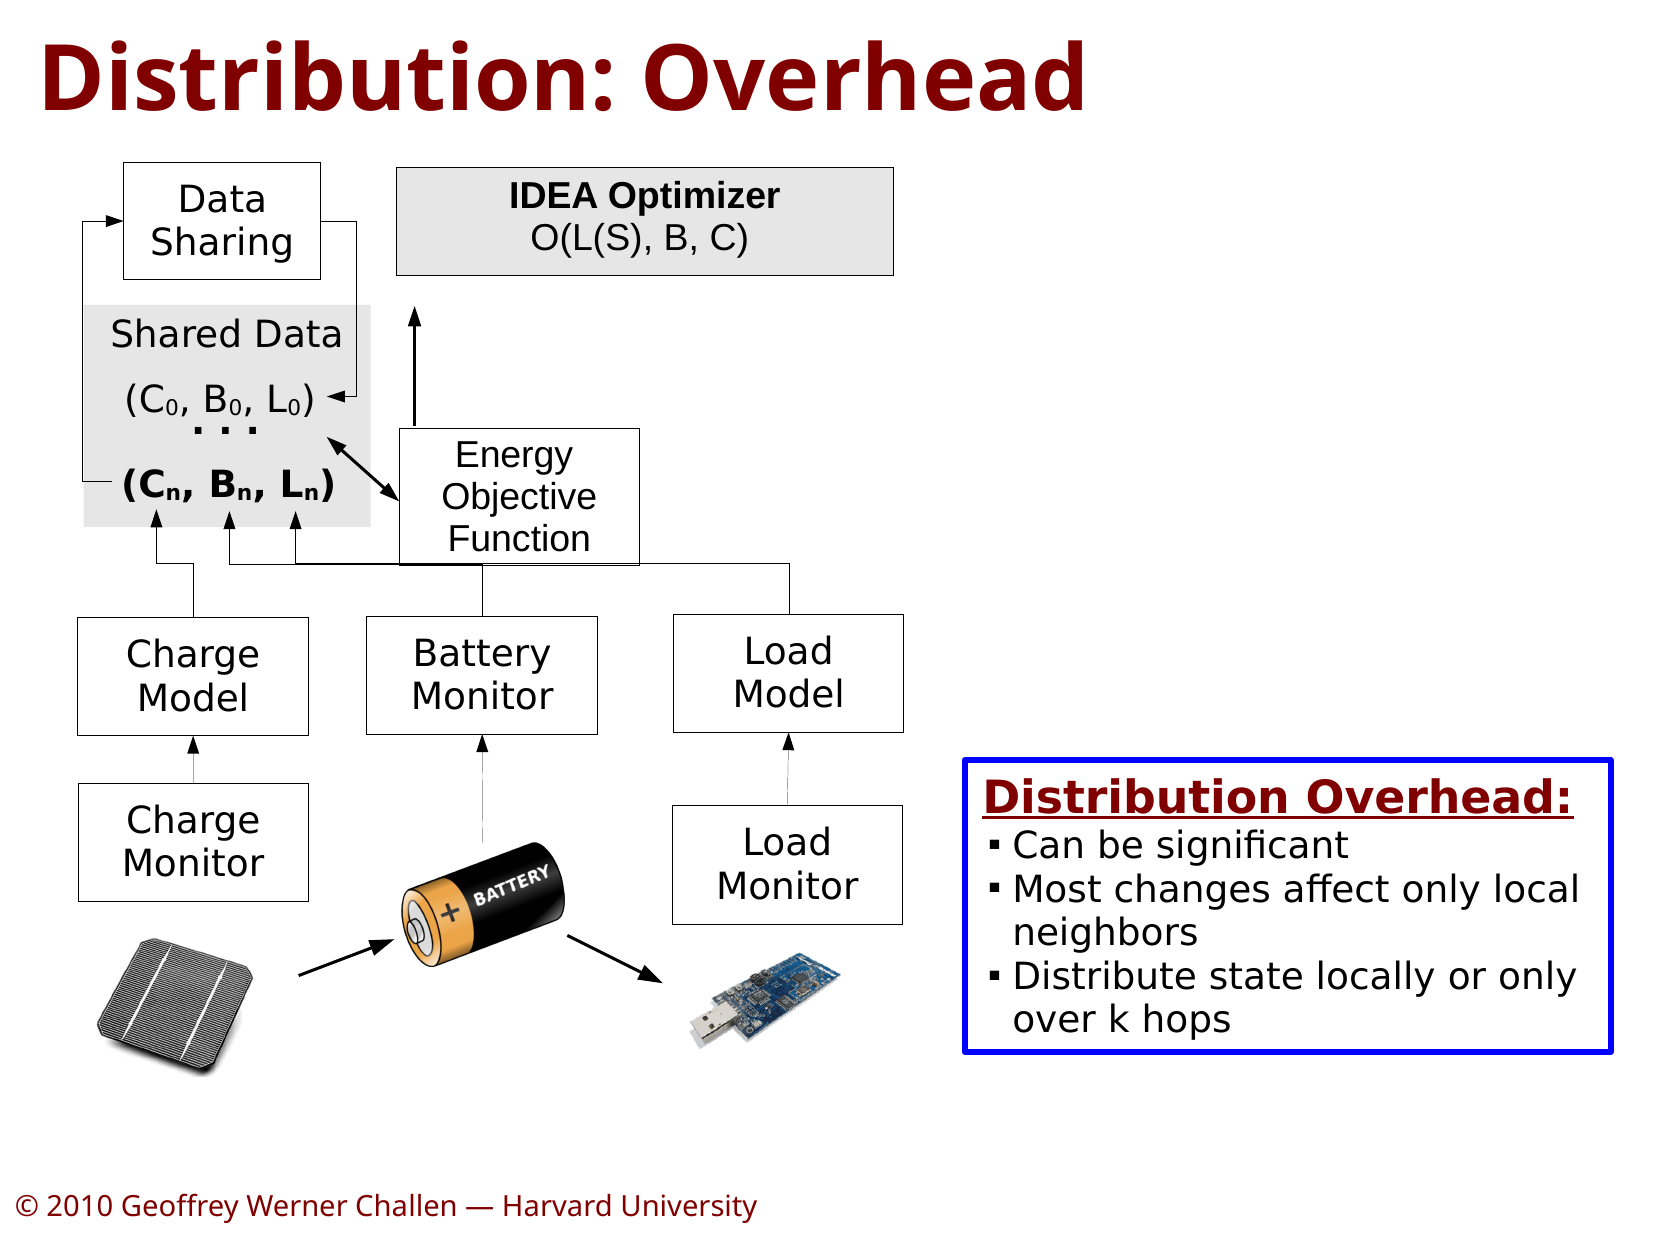

# Distribution: Overhead
Data
Sharing
IDEA Optimizer
O(L(S), B, C)
Shared Data
(C0, B0, L0)
. . .
Energy
Objective
Function
(Cn, Bn, Ln)
Load
Model
Battery
Monitor
Charge
Model
Distribution Overhead:
Can be significant
Most changes affect only local neighbors
Distribute state locally or only over k hops
Charge
Monitor
Load
Monitor